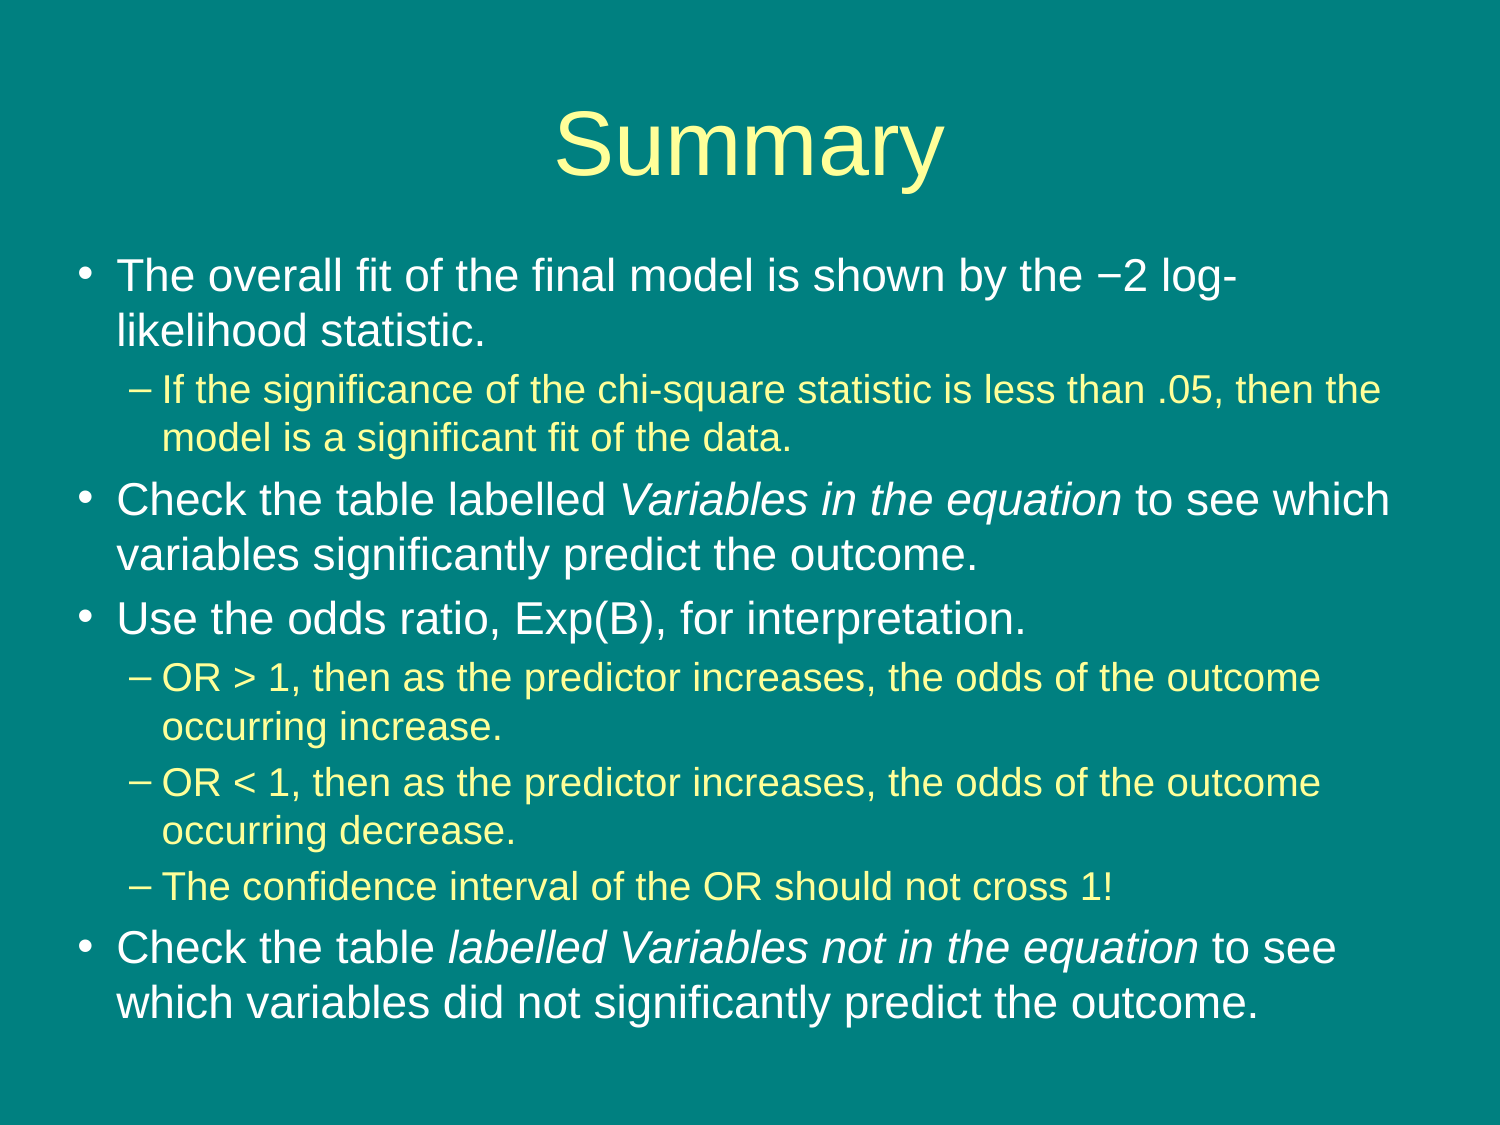

# Summary
The overall fit of the final model is shown by the −2 log-likelihood statistic.
If the significance of the chi-square statistic is less than .05, then the model is a significant fit of the data.
Check the table labelled Variables in the equation to see which variables significantly predict the outcome.
Use the odds ratio, Exp(B), for interpretation.
OR > 1, then as the predictor increases, the odds of the outcome occurring increase.
OR < 1, then as the predictor increases, the odds of the outcome occurring decrease.
The confidence interval of the OR should not cross 1!
Check the table labelled Variables not in the equation to see which variables did not significantly predict the outcome.